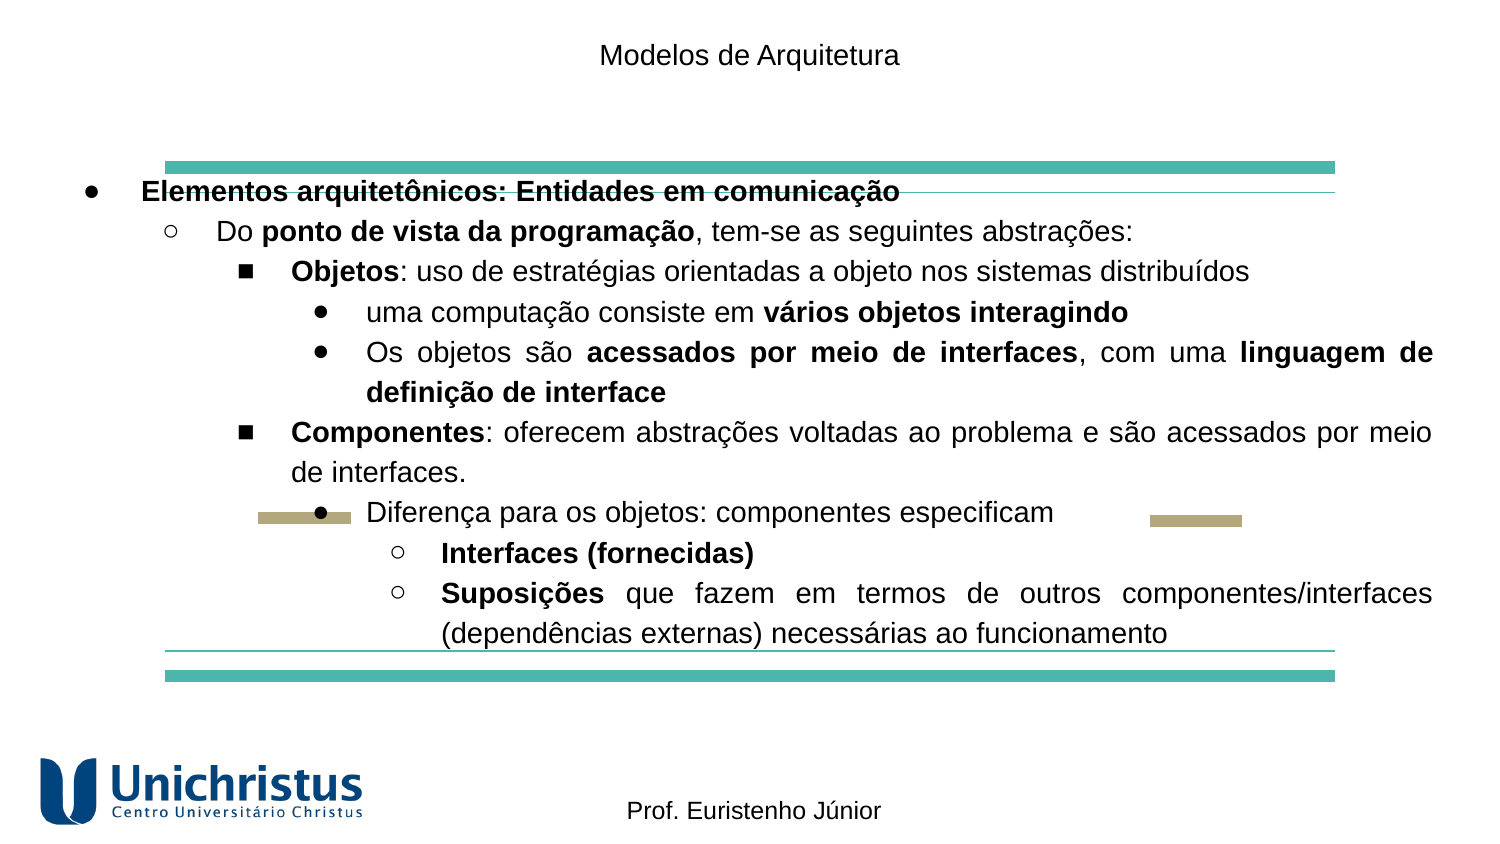

# Modelos de Arquitetura
Elementos arquitetônicos: Entidades em comunicação
Do ponto de vista da programação, tem-se as seguintes abstrações:
Objetos: uso de estratégias orientadas a objeto nos sistemas distribuídos
uma computação consiste em vários objetos interagindo
Os objetos são acessados por meio de interfaces, com uma linguagem de definição de interface
Componentes: oferecem abstrações voltadas ao problema e são acessados por meio de interfaces.
Diferença para os objetos: componentes especificam
Interfaces (fornecidas)
Suposições que fazem em termos de outros componentes/interfaces (dependências externas) necessárias ao funcionamento